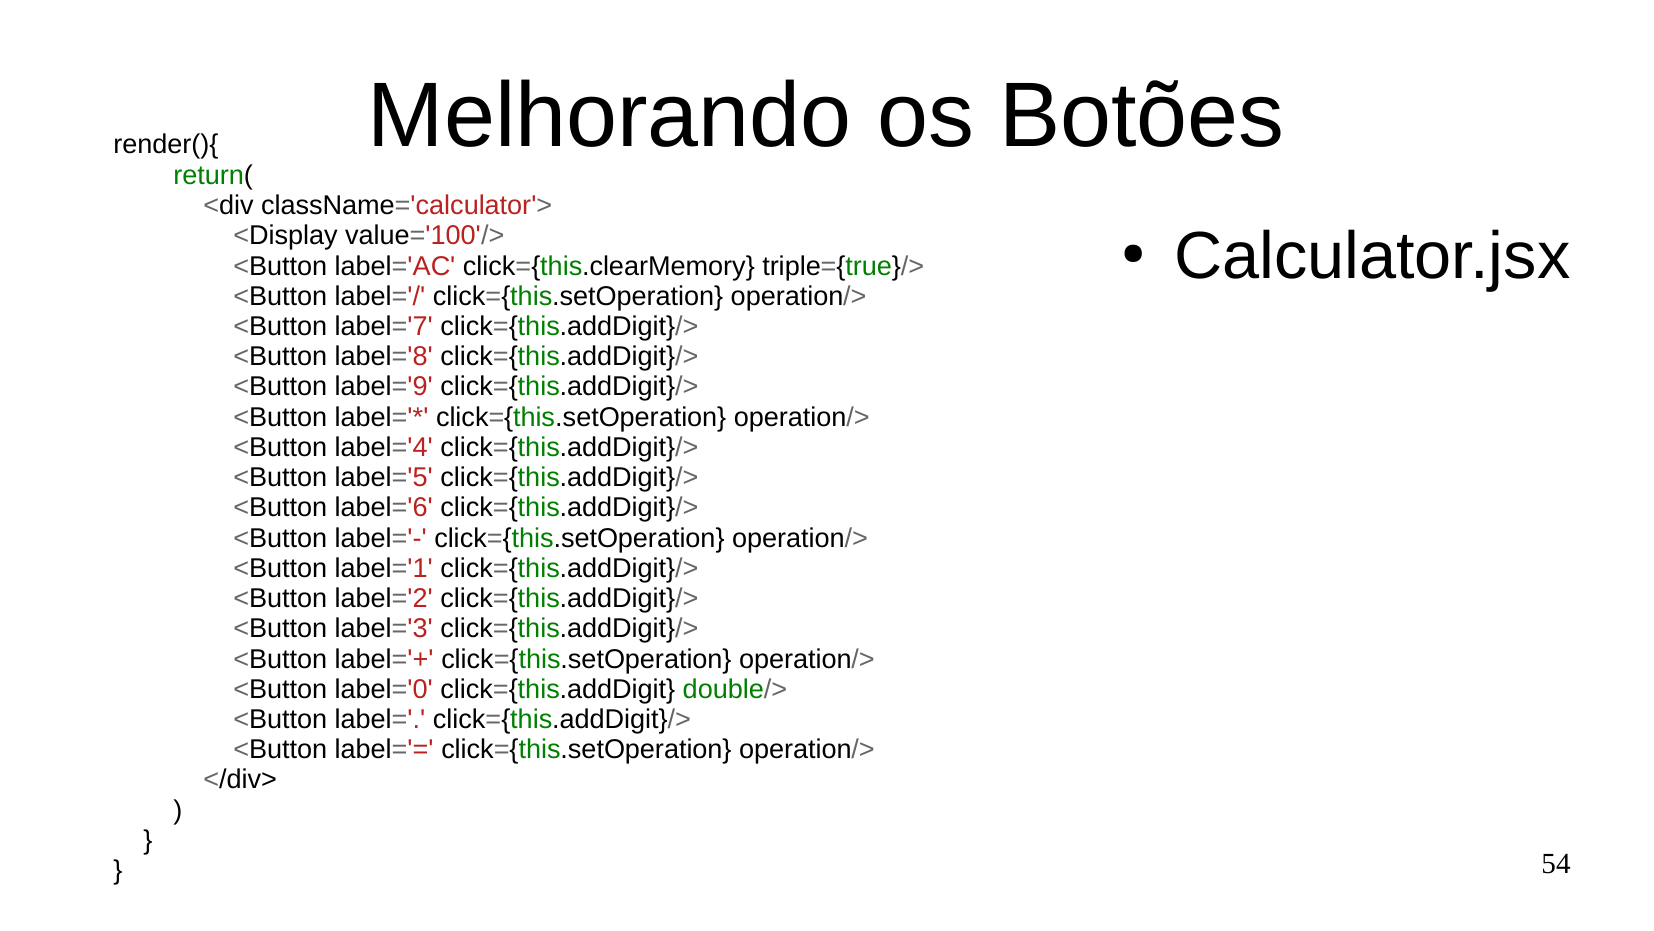

# Melhorando os Botões
render(){
 return(
 <div className='calculator'>
 <Display value='100'/>
 <Button label='AC' click={this.clearMemory} triple={true}/>
 <Button label='/' click={this.setOperation} operation/>
 <Button label='7' click={this.addDigit}/>
 <Button label='8' click={this.addDigit}/>
 <Button label='9' click={this.addDigit}/>
 <Button label='*' click={this.setOperation} operation/>
 <Button label='4' click={this.addDigit}/>
 <Button label='5' click={this.addDigit}/>
 <Button label='6' click={this.addDigit}/>
 <Button label='-' click={this.setOperation} operation/>
 <Button label='1' click={this.addDigit}/>
 <Button label='2' click={this.addDigit}/>
 <Button label='3' click={this.addDigit}/>
 <Button label='+' click={this.setOperation} operation/>
 <Button label='0' click={this.addDigit} double/>
 <Button label='.' click={this.addDigit}/>
 <Button label='=' click={this.setOperation} operation/>
 </div>
 )
 }
}
Calculator.jsx
54